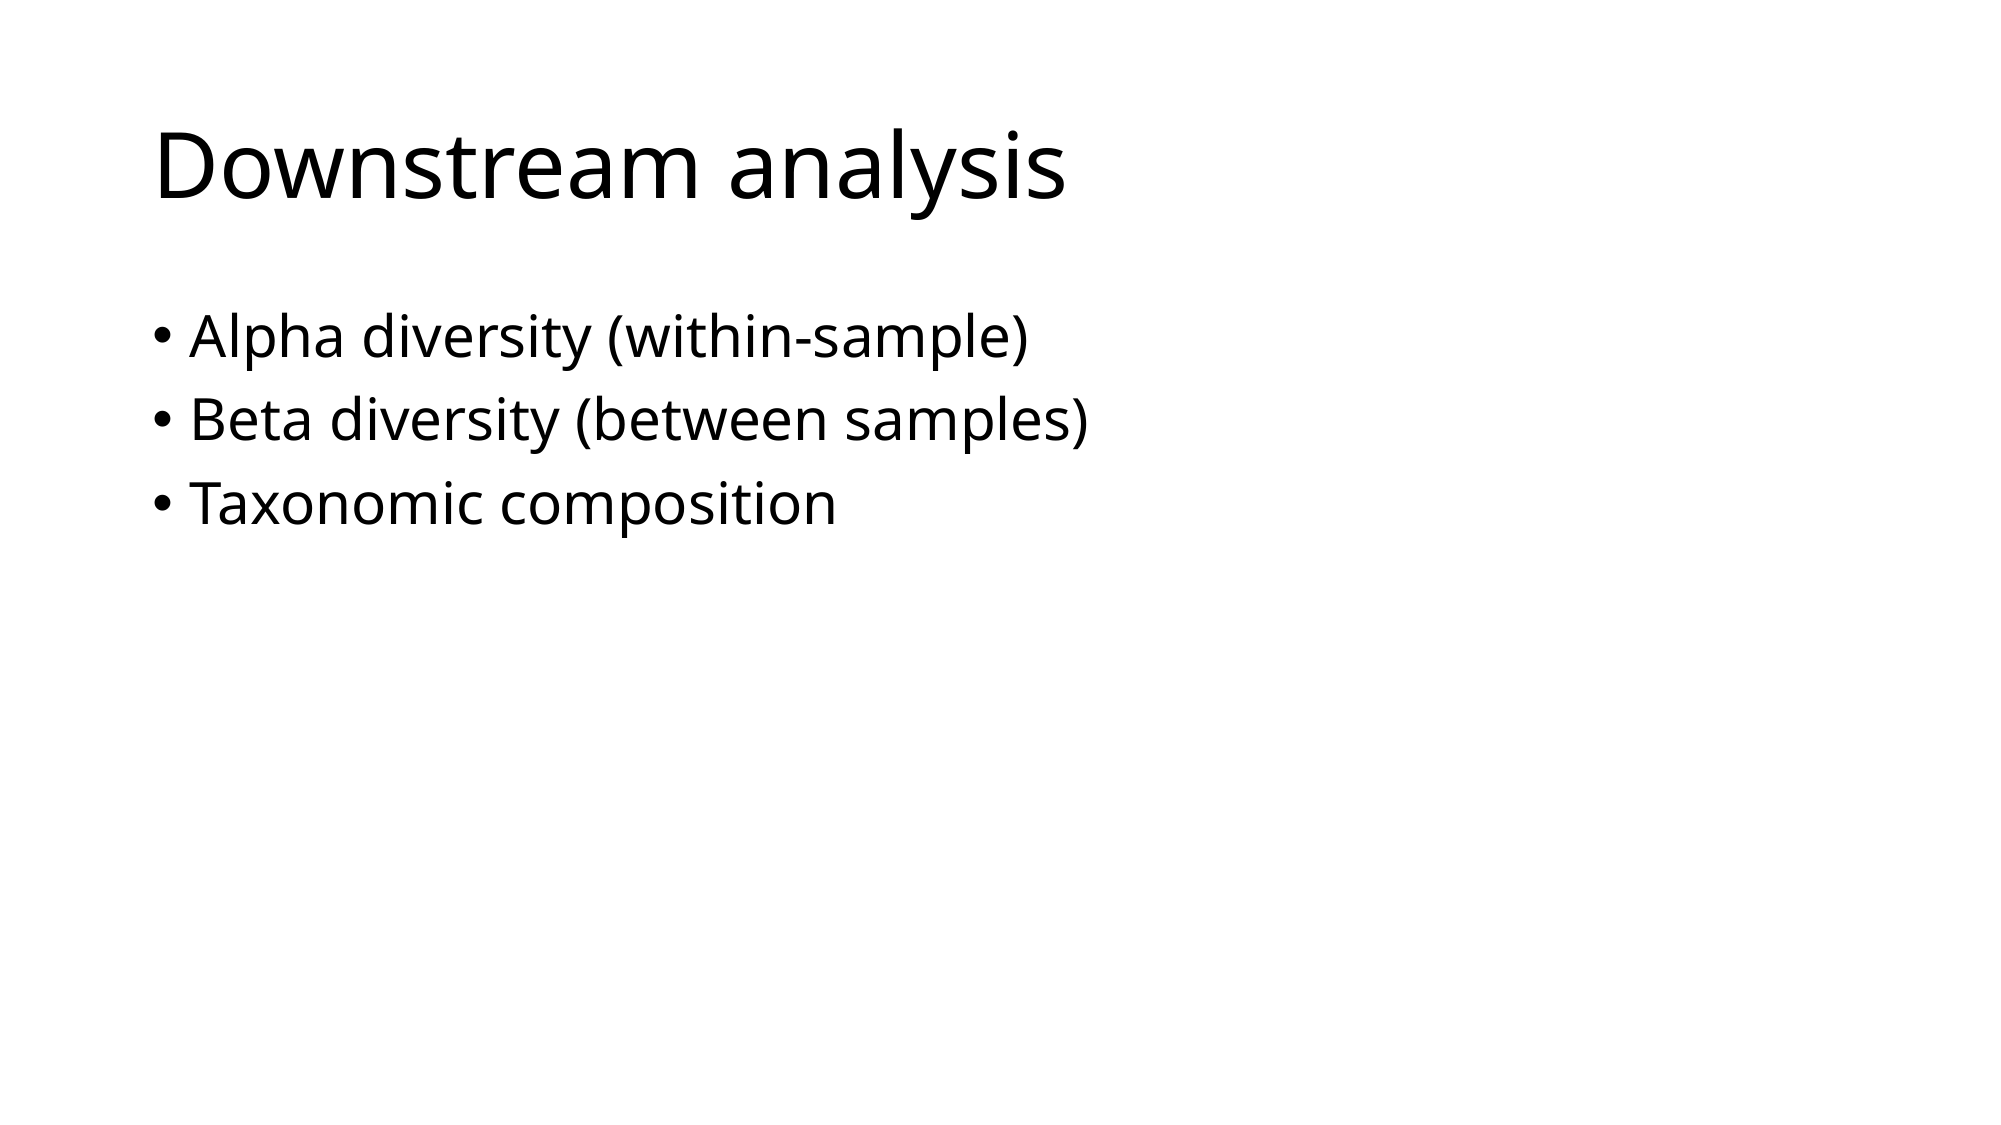

# Downstream analysis
Alpha diversity (within-sample)
Beta diversity (between samples)
Taxonomic composition